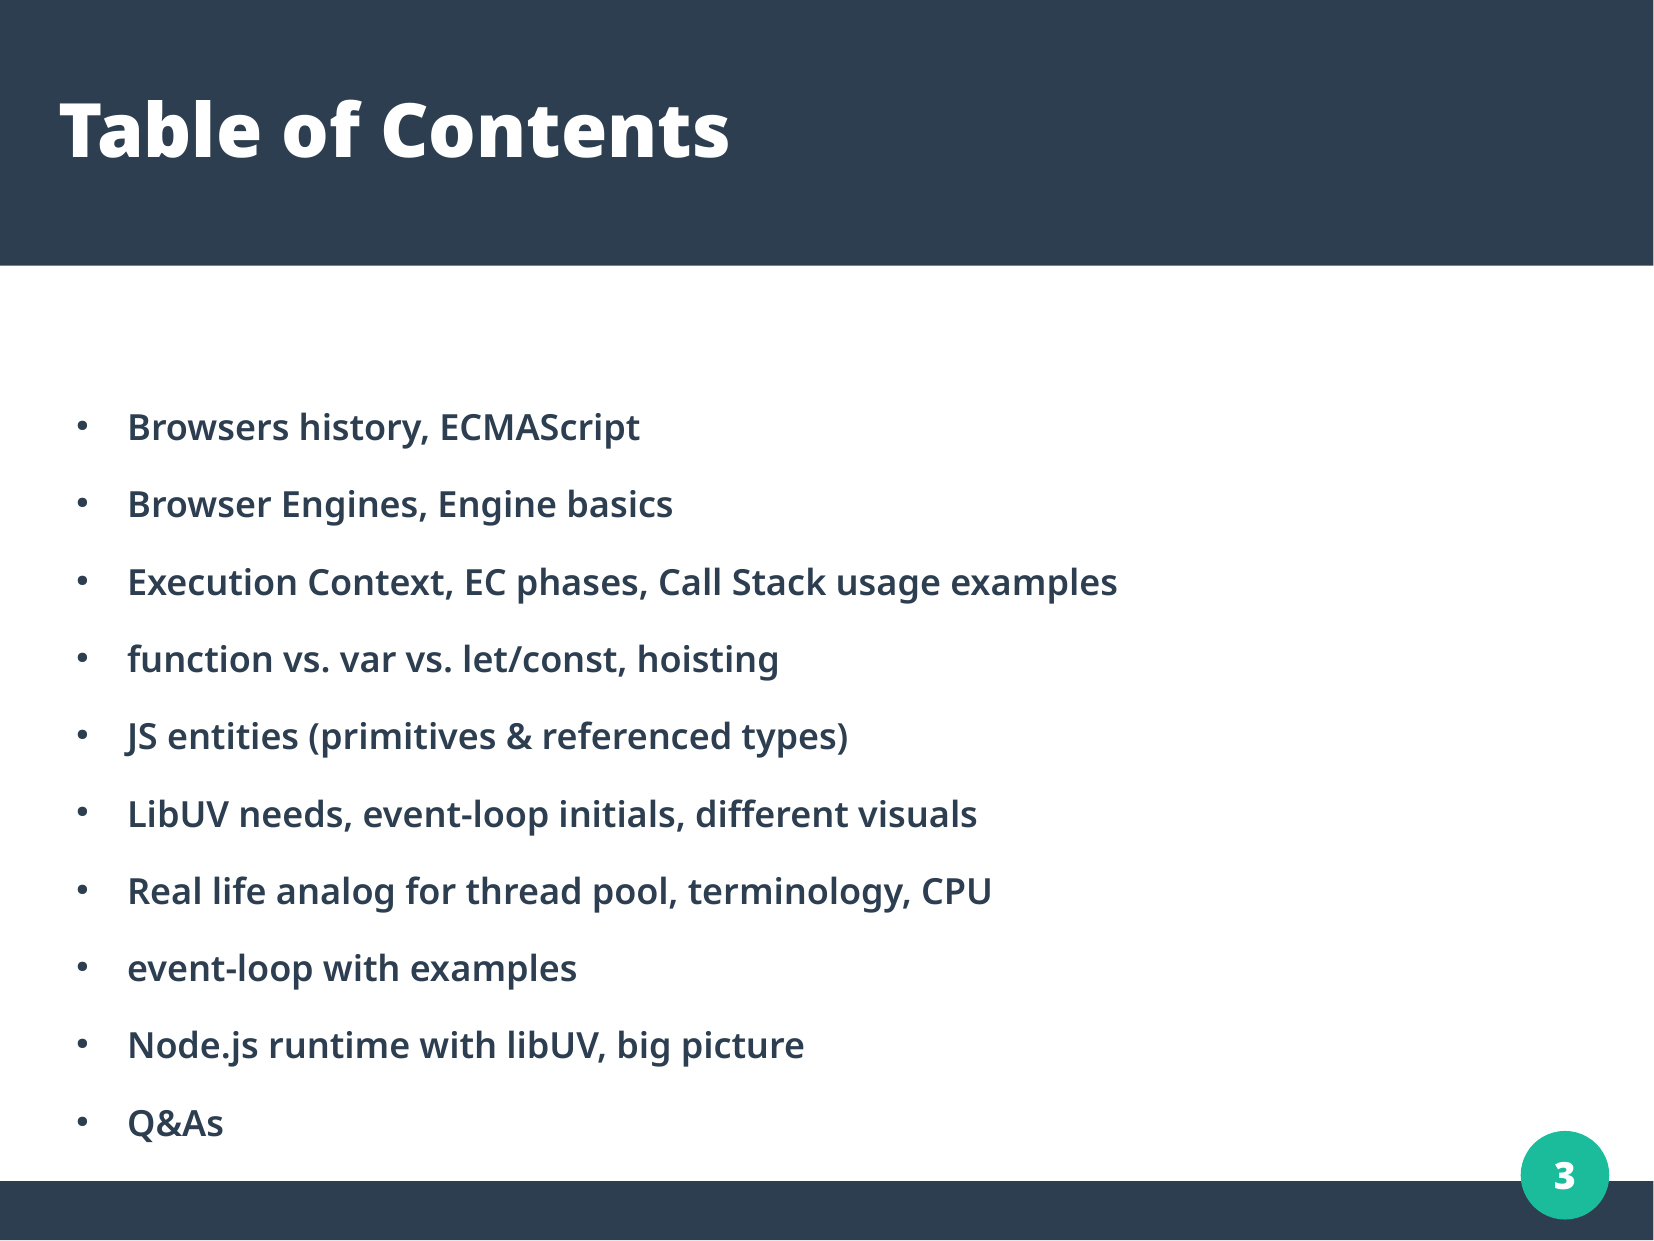

# Table of Contents
Browsers history, ECMAScript
Browser Engines, Engine basics
Execution Context, EC phases, Call Stack usage examples
function vs. var vs. let/const, hoisting
JS entities (primitives & referenced types)
LibUV needs, event-loop initials, different visuals
Real life analog for thread pool, terminology, CPU
event-loop with examples
Node.js runtime with libUV, big picture
Q&As
3